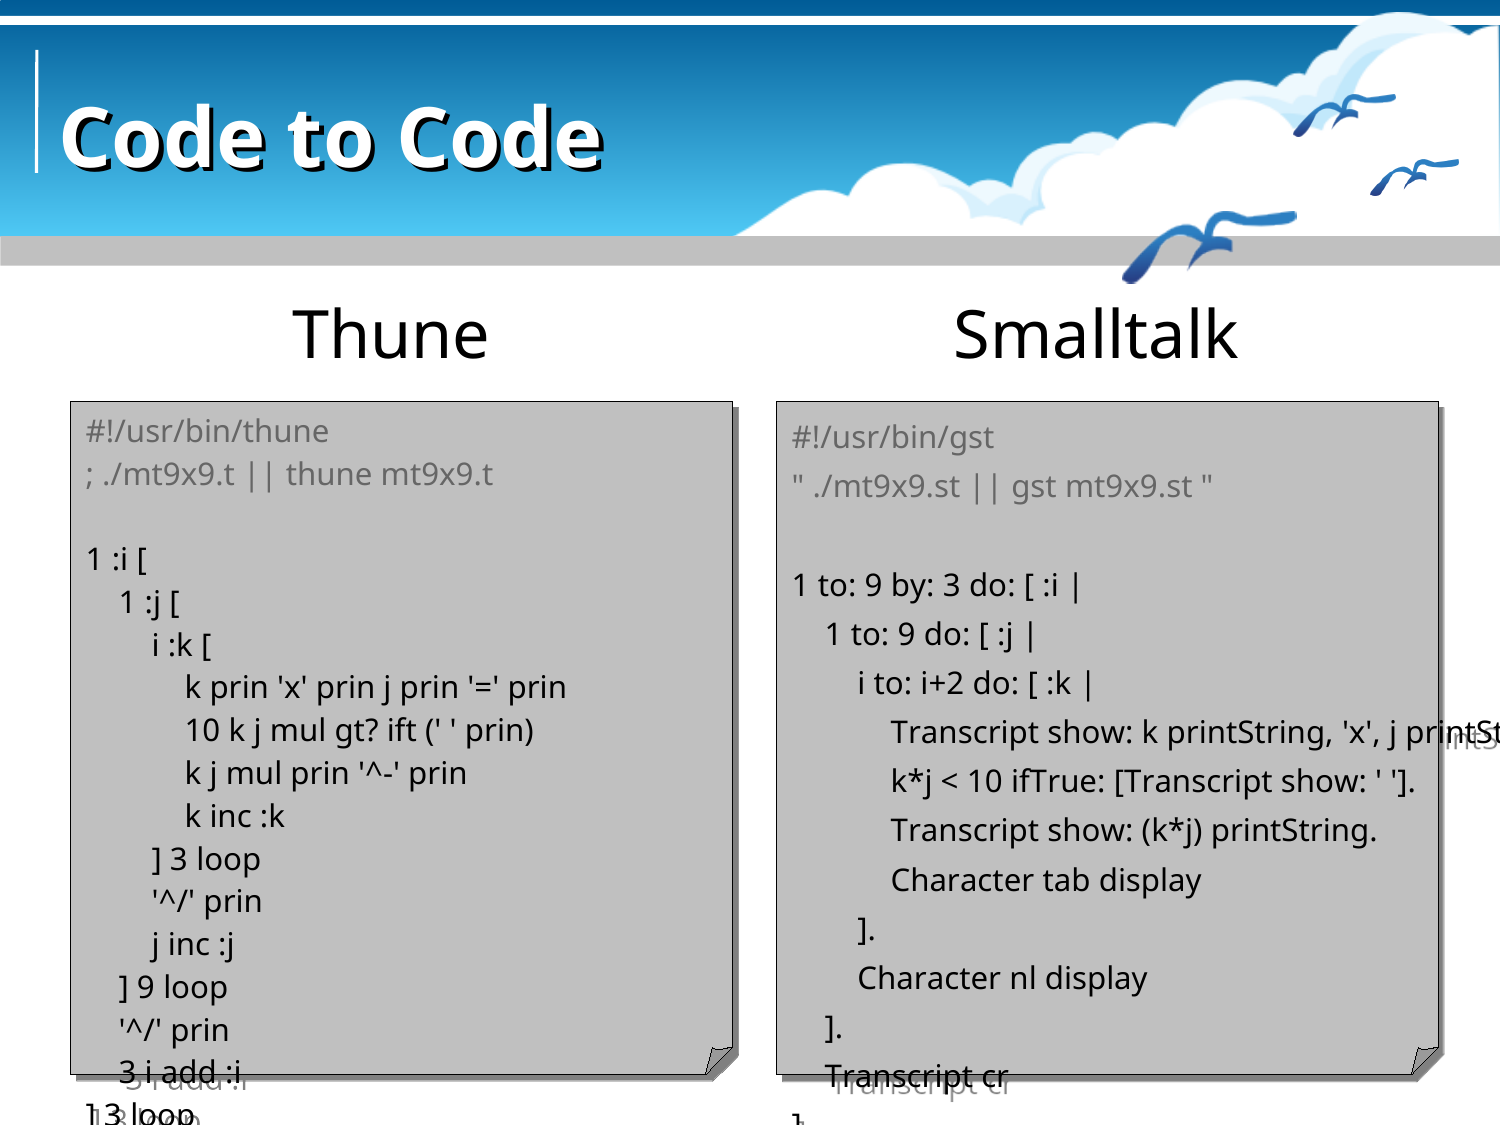

# Code to Code
Smalltalk
Thune
#!/usr/bin/thune
; ./mt9x9.t || thune mt9x9.t
1 :i [
 1 :j [
 i :k [
 k prin 'x' prin j prin '=' prin
 10 k j mul gt? ift (' ' prin)
 k j mul prin '^-' prin
 k inc :k
 ] 3 loop
 '^/' prin
 j inc :j
 ] 9 loop
 '^/' prin
 3 i add :i
] 3 loop
#!/usr/bin/gst
" ./mt9x9.st || gst mt9x9.st "
1 to: 9 by: 3 do: [ :i |
 1 to: 9 do: [ :j |
 i to: i+2 do: [ :k |
 Transcript show: k printString, 'x', j printString, '='.
 k*j < 10 ifTrue: [Transcript show: ' '].
 Transcript show: (k*j) printString.
 Character tab display
 ].
 Character nl display
 ].
 Transcript cr
].